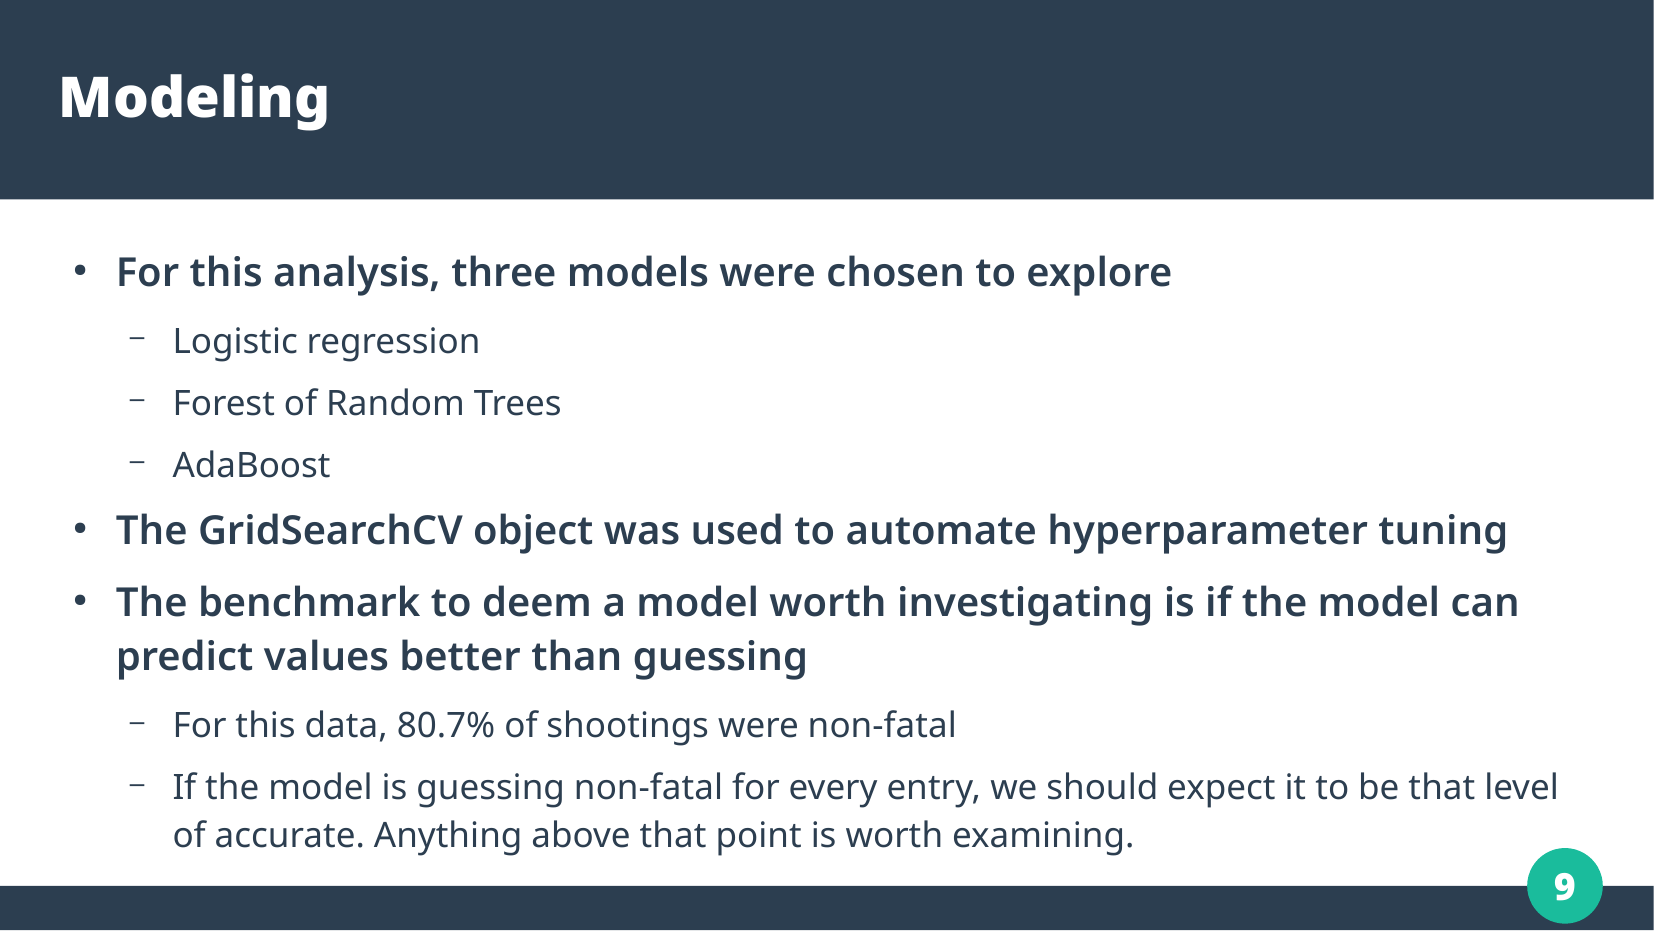

# Modeling
For this analysis, three models were chosen to explore
Logistic regression
Forest of Random Trees
AdaBoost
The GridSearchCV object was used to automate hyperparameter tuning
The benchmark to deem a model worth investigating is if the model can predict values better than guessing
For this data, 80.7% of shootings were non-fatal
If the model is guessing non-fatal for every entry, we should expect it to be that level of accurate. Anything above that point is worth examining.